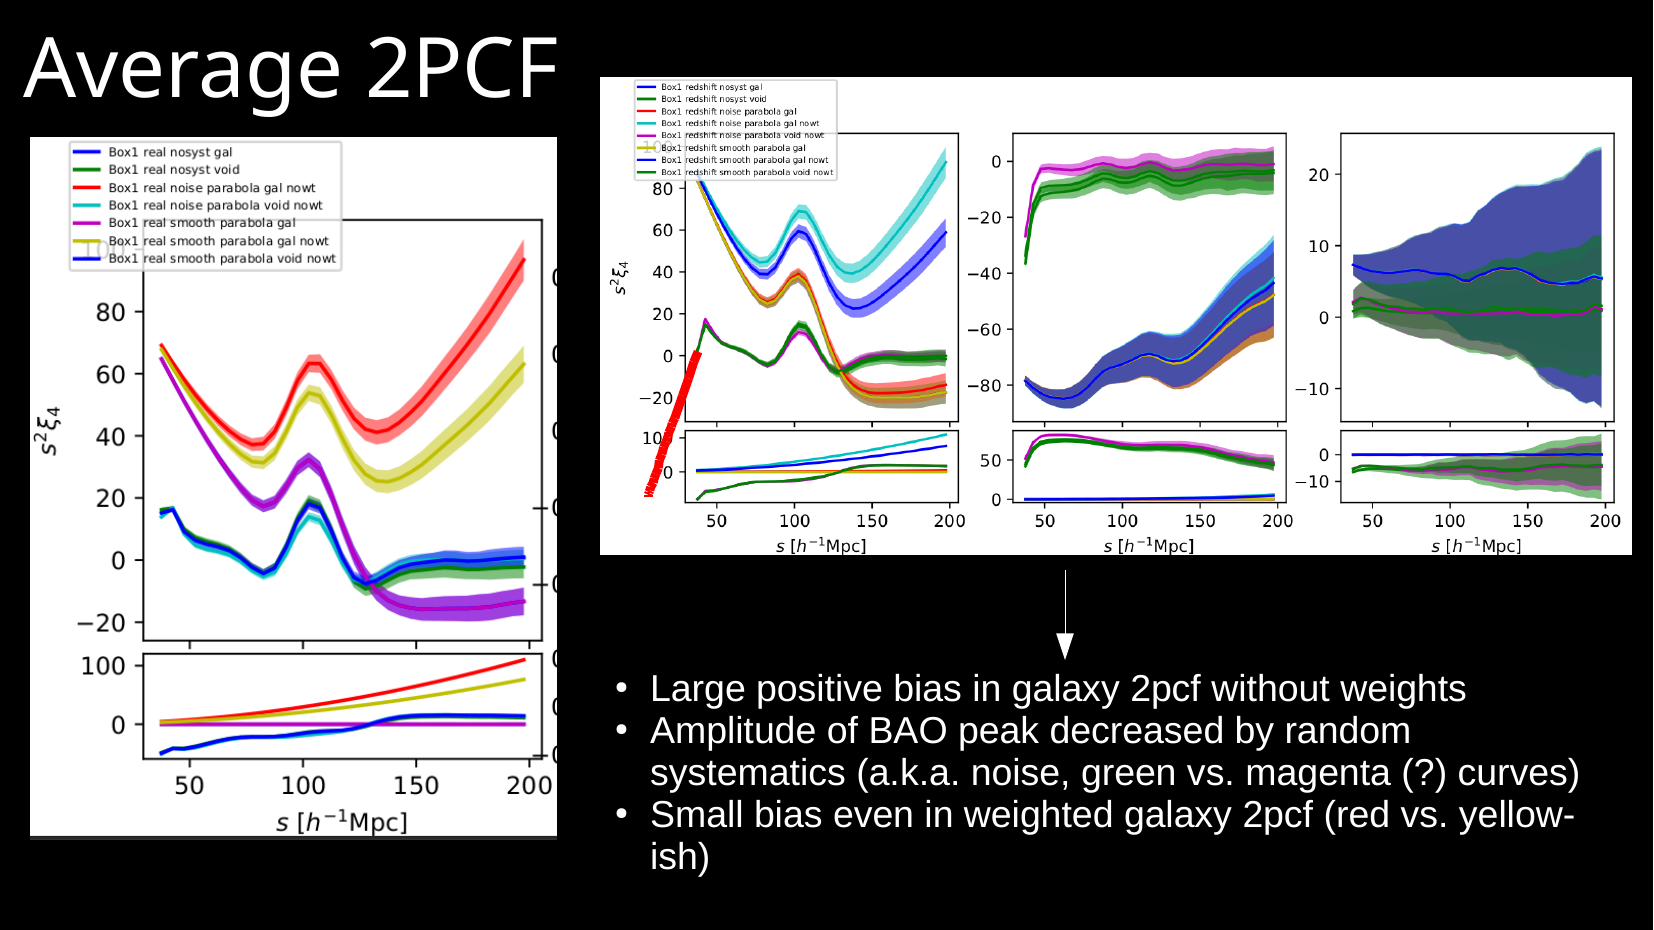

# Average 2PCF
Large positive bias in galaxy 2pcf without weights
Amplitude of BAO peak decreased by random systematics (a.k.a. noise, green vs. magenta (?) curves)
Small bias even in weighted galaxy 2pcf (red vs. yellow-ish)